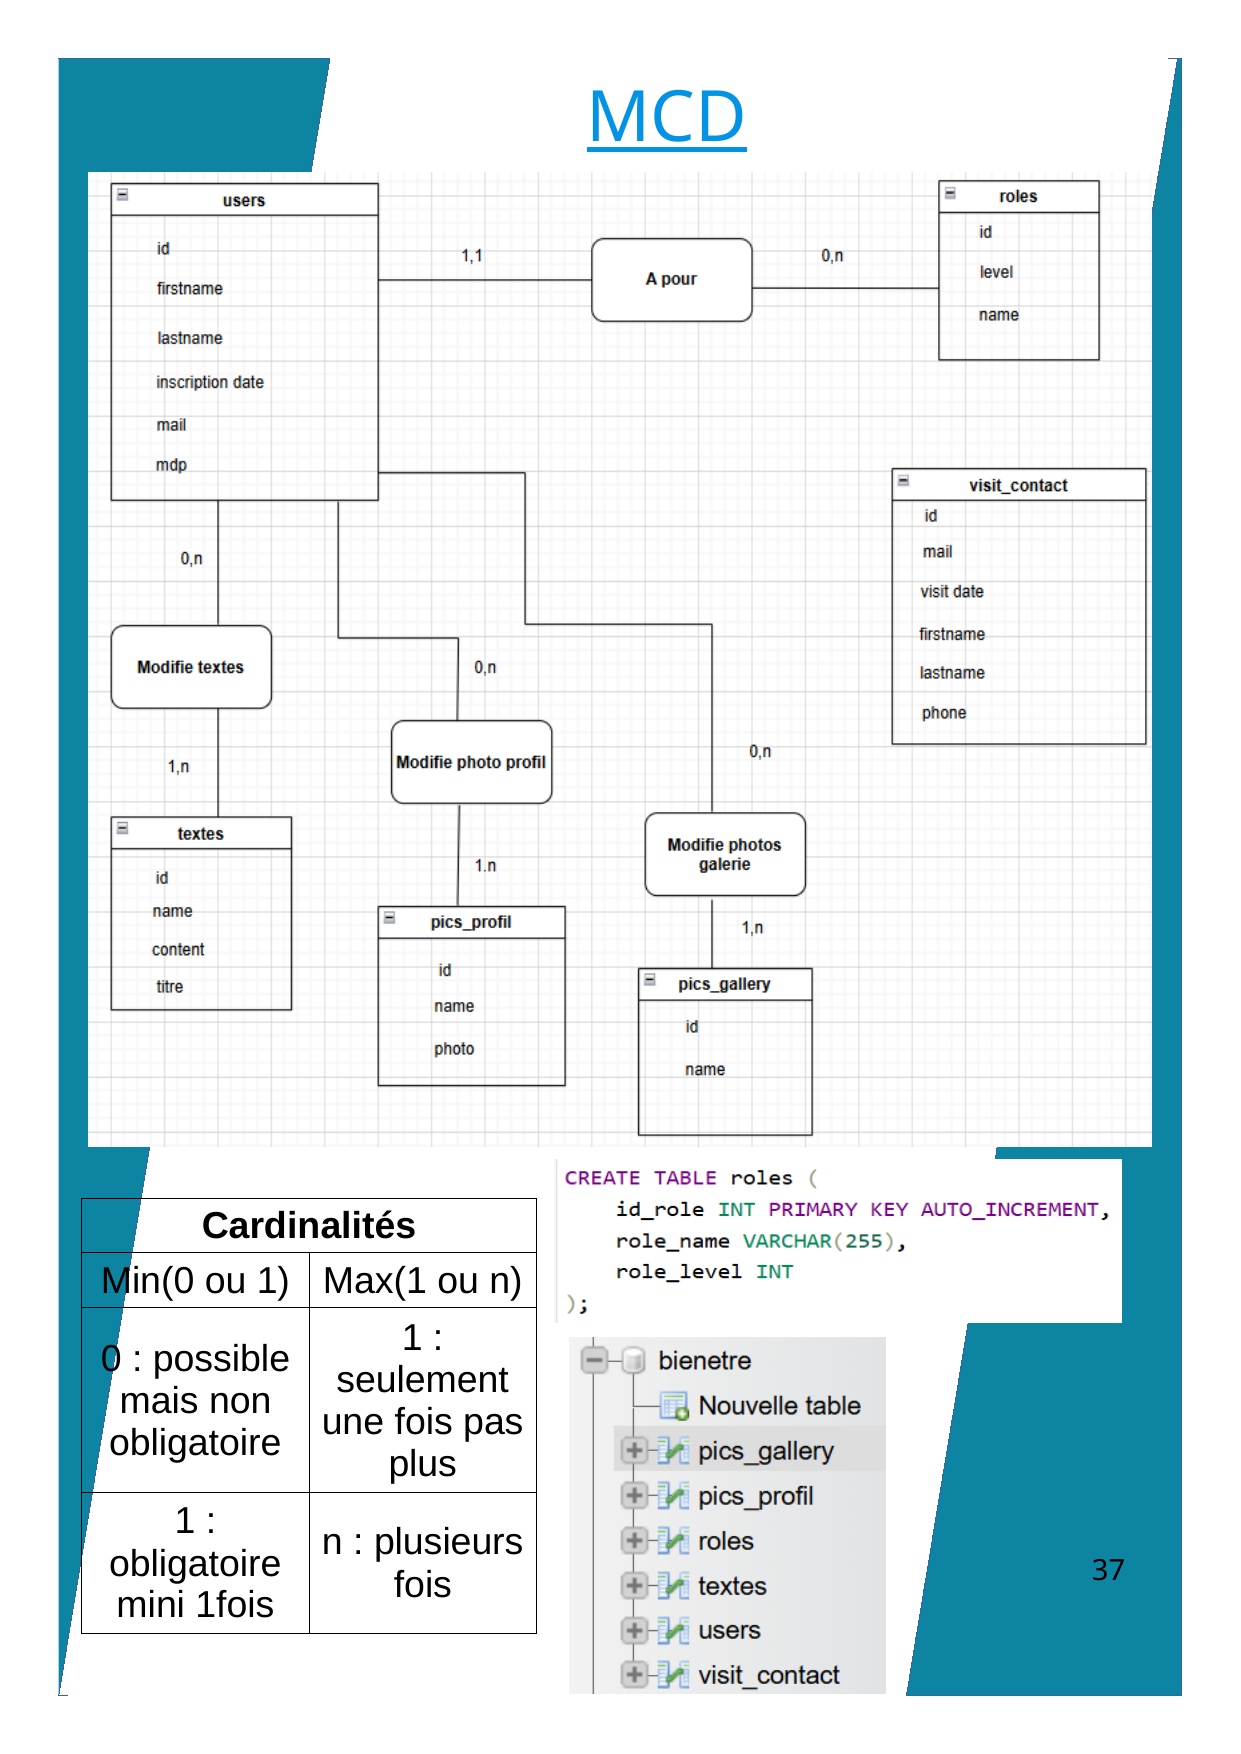

MCD
Base de données :
Tableau explicatif des cardinalités :
| Cardinalités | |
| --- | --- |
| Min(0 ou 1) | Max(1 ou n) |
| 0 : possible mais non obligatoire | 1 : seulement une fois pas plus |
| 1 : obligatoire mini 1fois | n : plusieurs fois |
37